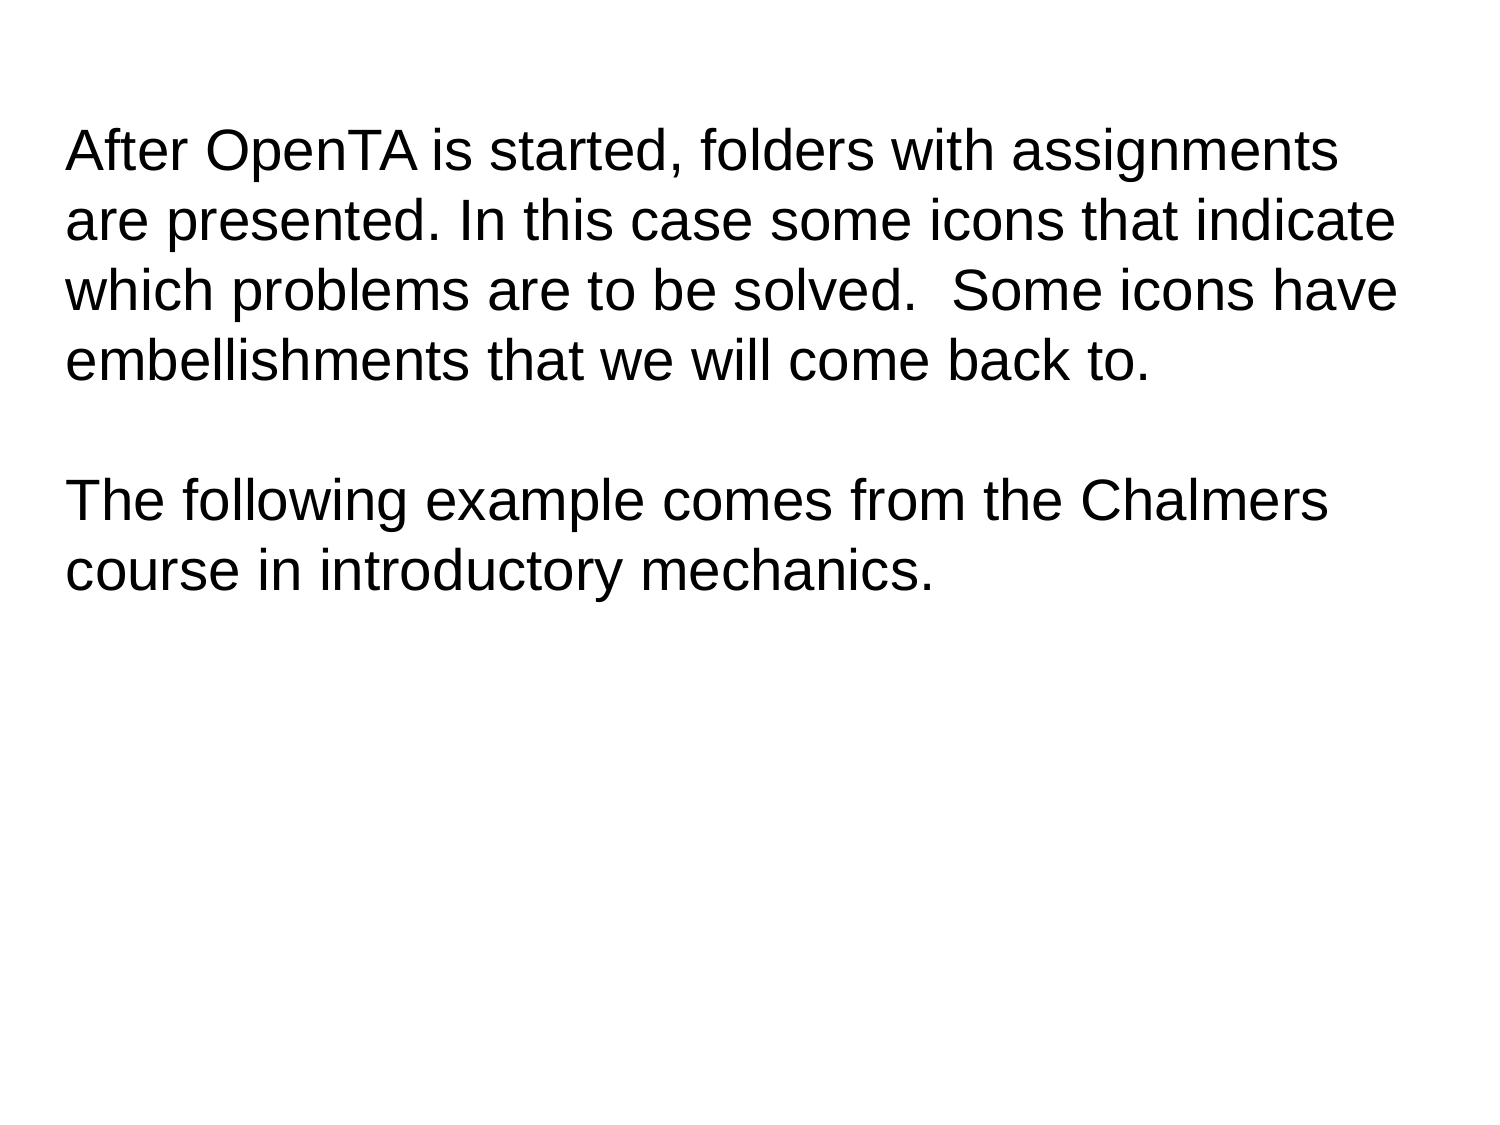

After OpenTA is started, folders with assignments are presented. In this case some icons that indicate which problems are to be solved. Some icons have embellishments that we will come back to.
The following example comes from the Chalmers course in introductory mechanics.